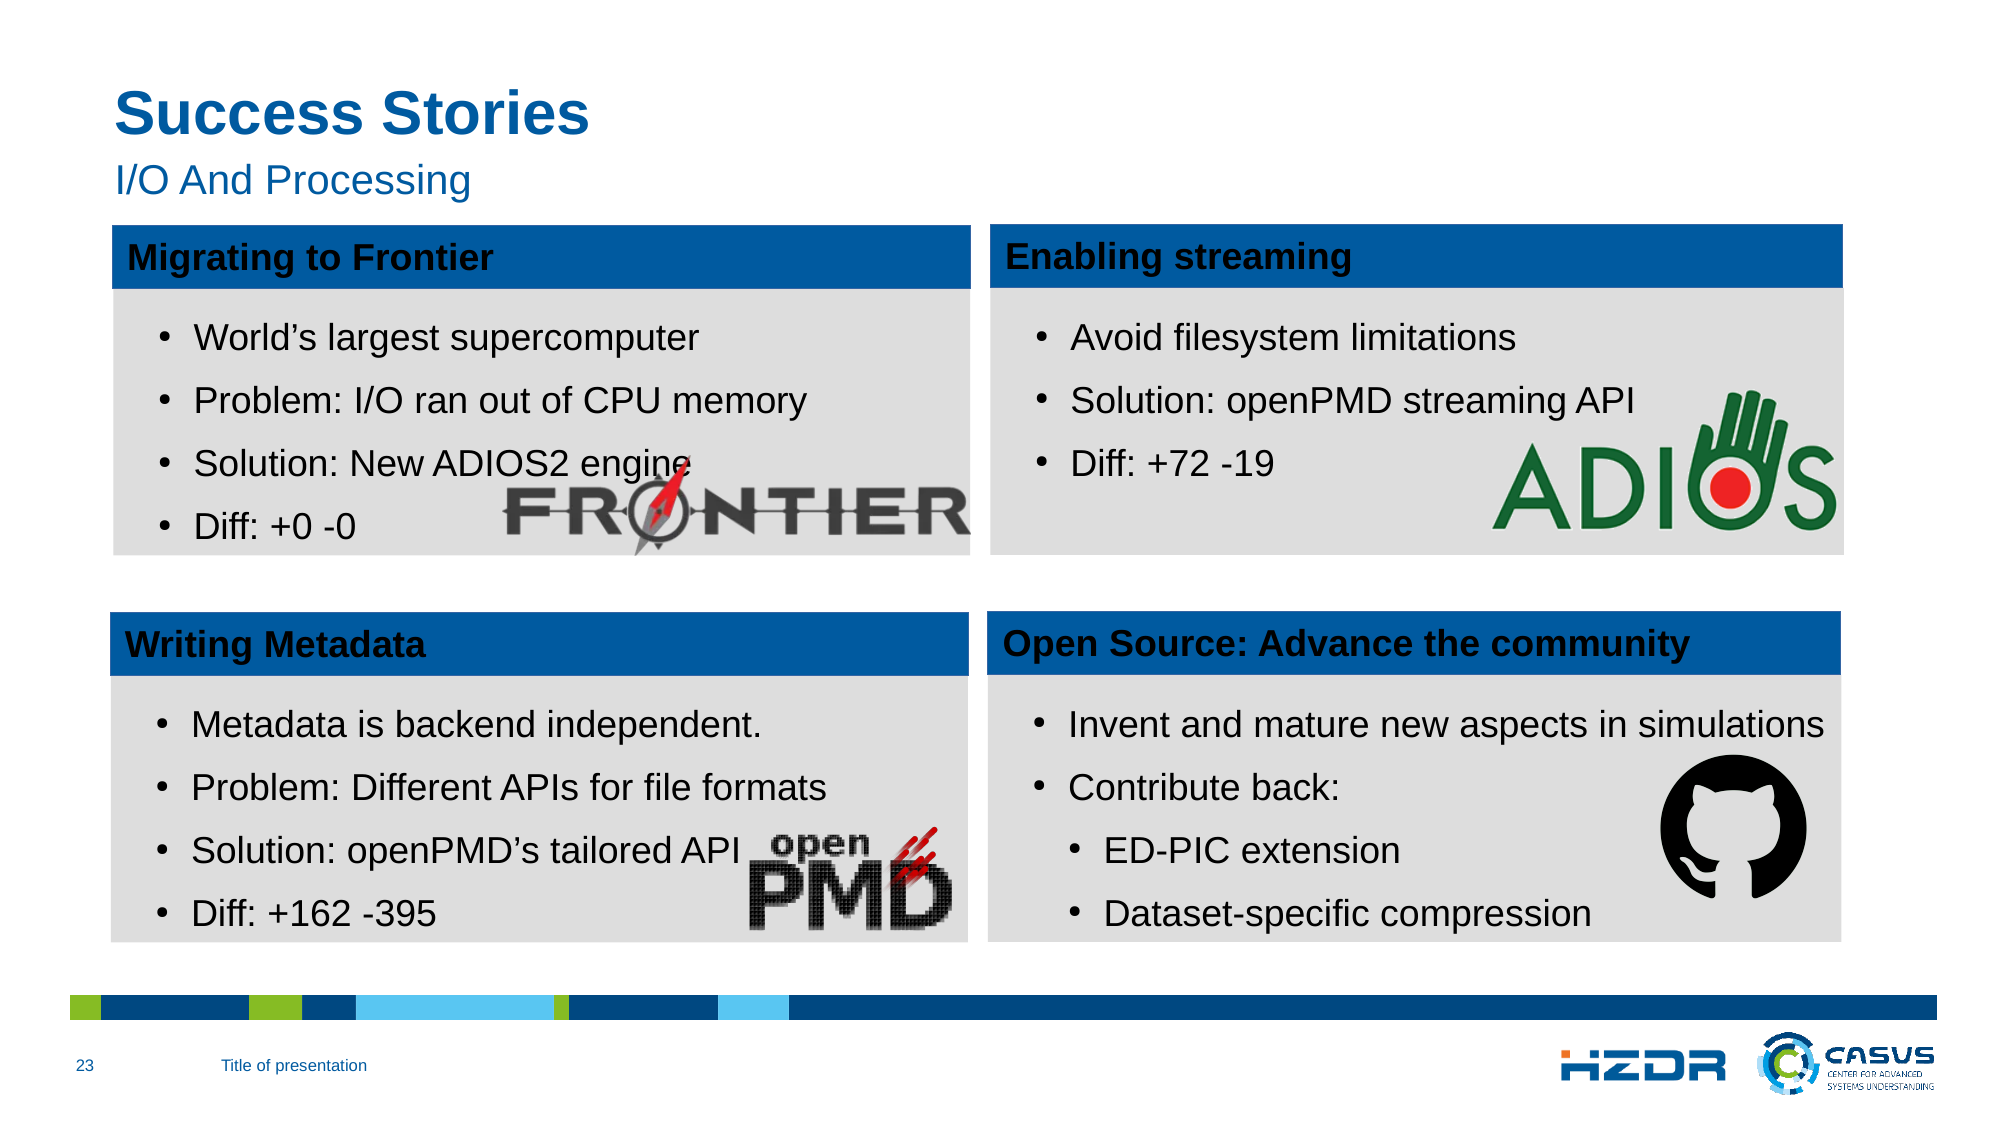

# Success Stories
I/O And Processing
Enabling streaming
Avoid filesystem limitations
Solution: openPMD streaming API
Diff: +72 -19
Migrating to Frontier
World’s largest supercomputer
Problem: I/O ran out of CPU memory
Solution: New ADIOS2 engine
Diff: +0 -0
Open Source: Advance the community
Invent and mature new aspects in simulations
Contribute back:
ED-PIC extension
Dataset-specific compression
Writing Metadata
Metadata is backend independent.
Problem: Different APIs for file formats
Solution: openPMD’s tailored API
Diff: +162 -395
23
Title of presentation